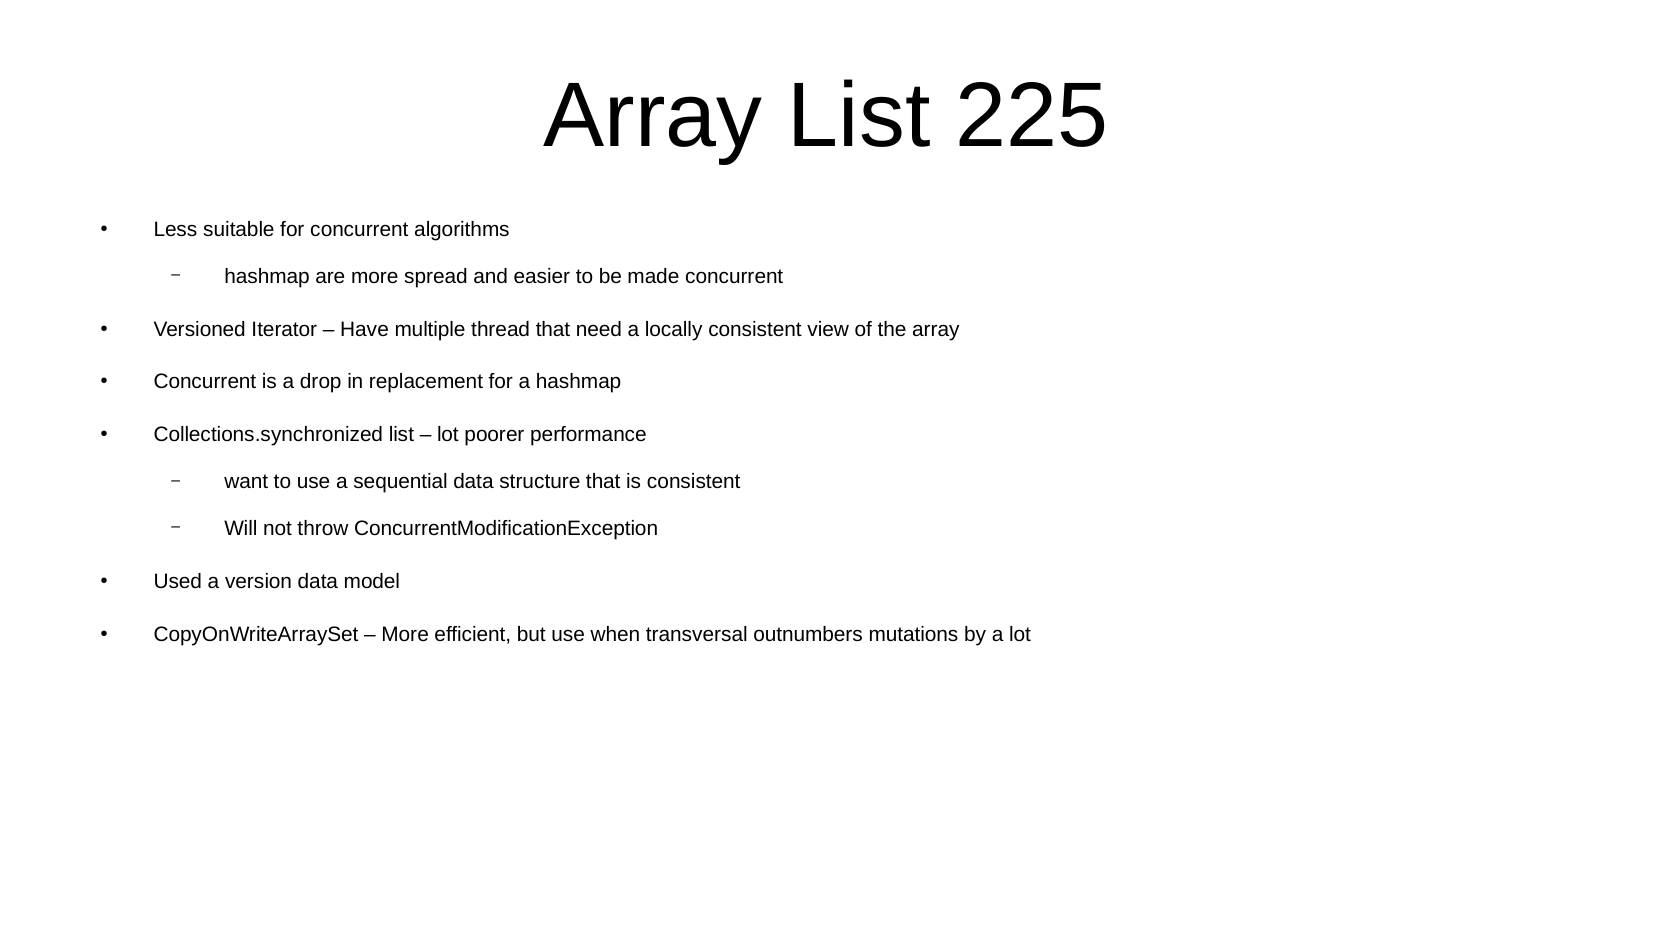

# Array List 225
Less suitable for concurrent algorithms
hashmap are more spread and easier to be made concurrent
Versioned Iterator – Have multiple thread that need a locally consistent view of the array
Concurrent is a drop in replacement for a hashmap
Collections.synchronized list – lot poorer performance
want to use a sequential data structure that is consistent
Will not throw ConcurrentModificationException
Used a version data model
CopyOnWriteArraySet – More efficient, but use when transversal outnumbers mutations by a lot